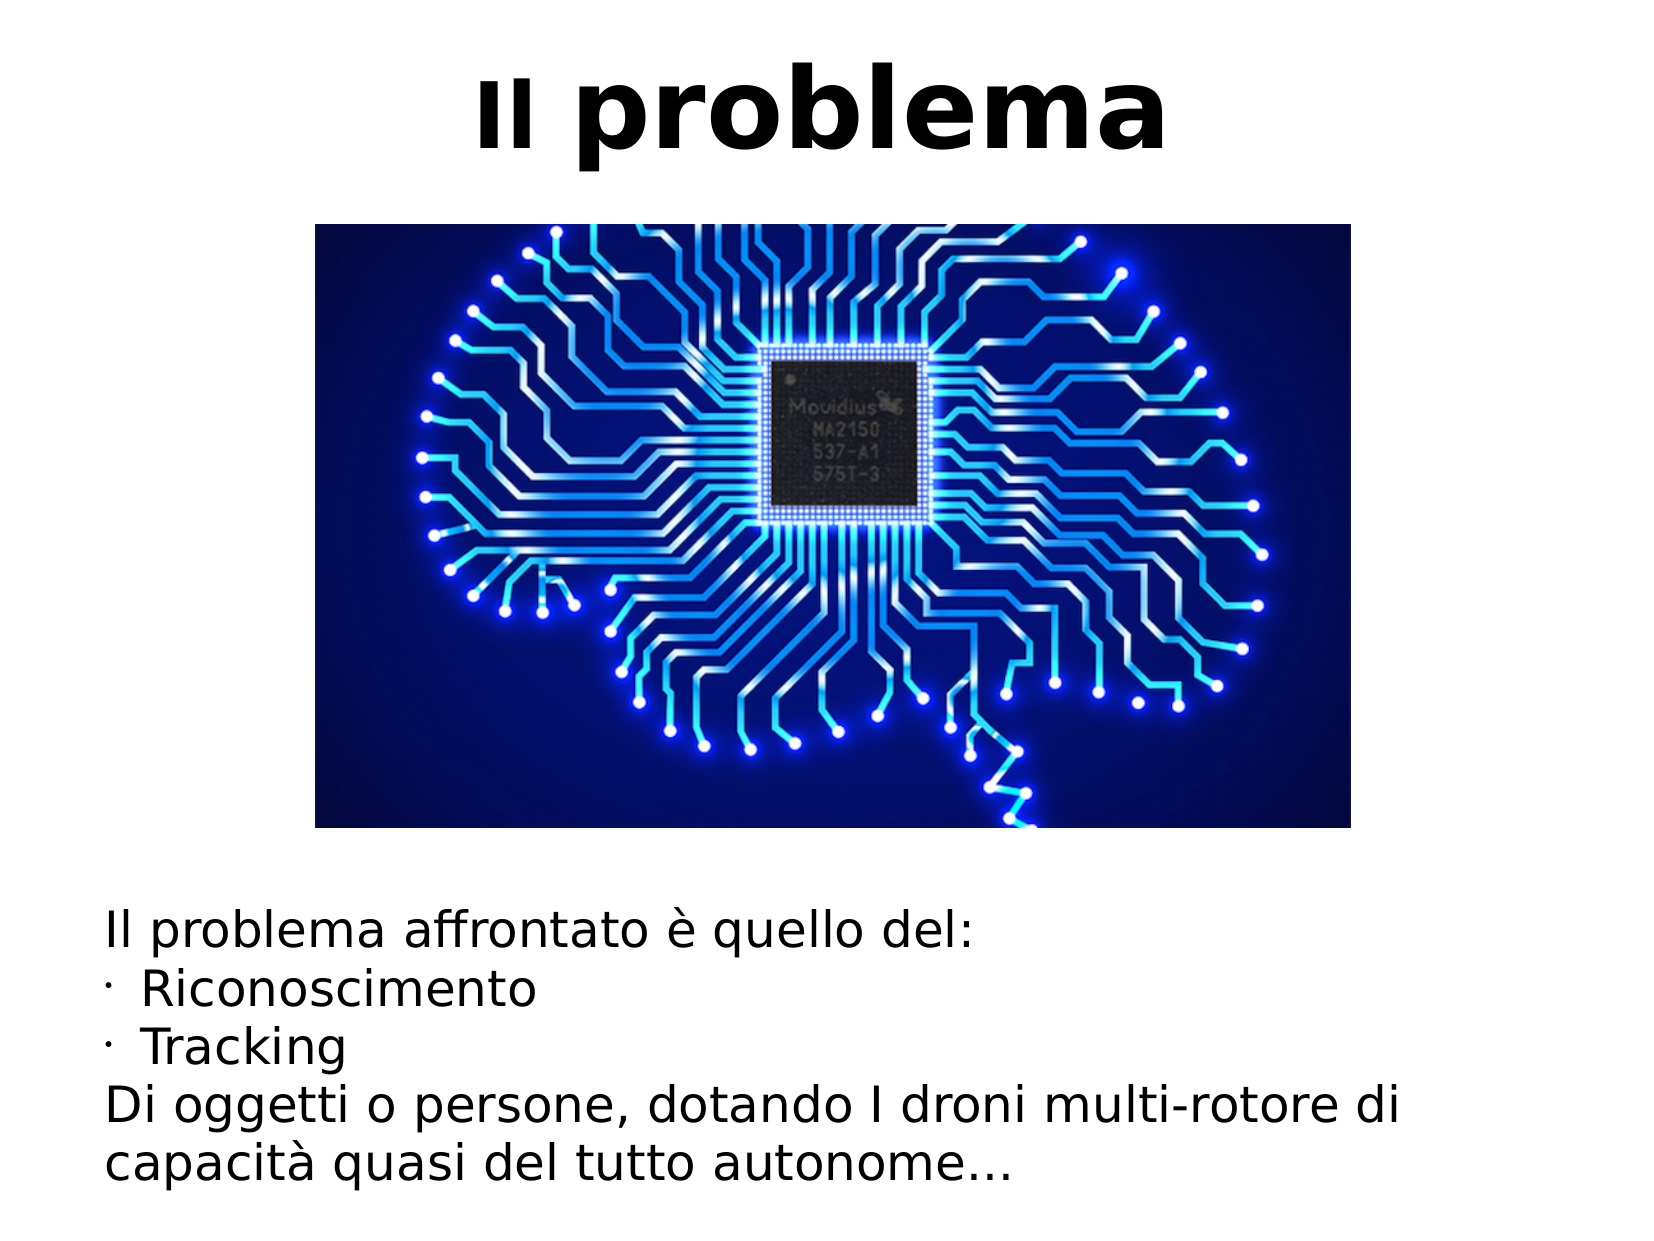

# Il problema
Il problema affrontato è quello del:
Riconoscimento
Tracking
Di oggetti o persone, dotando I droni multi-rotore di capacità quasi del tutto autonome...